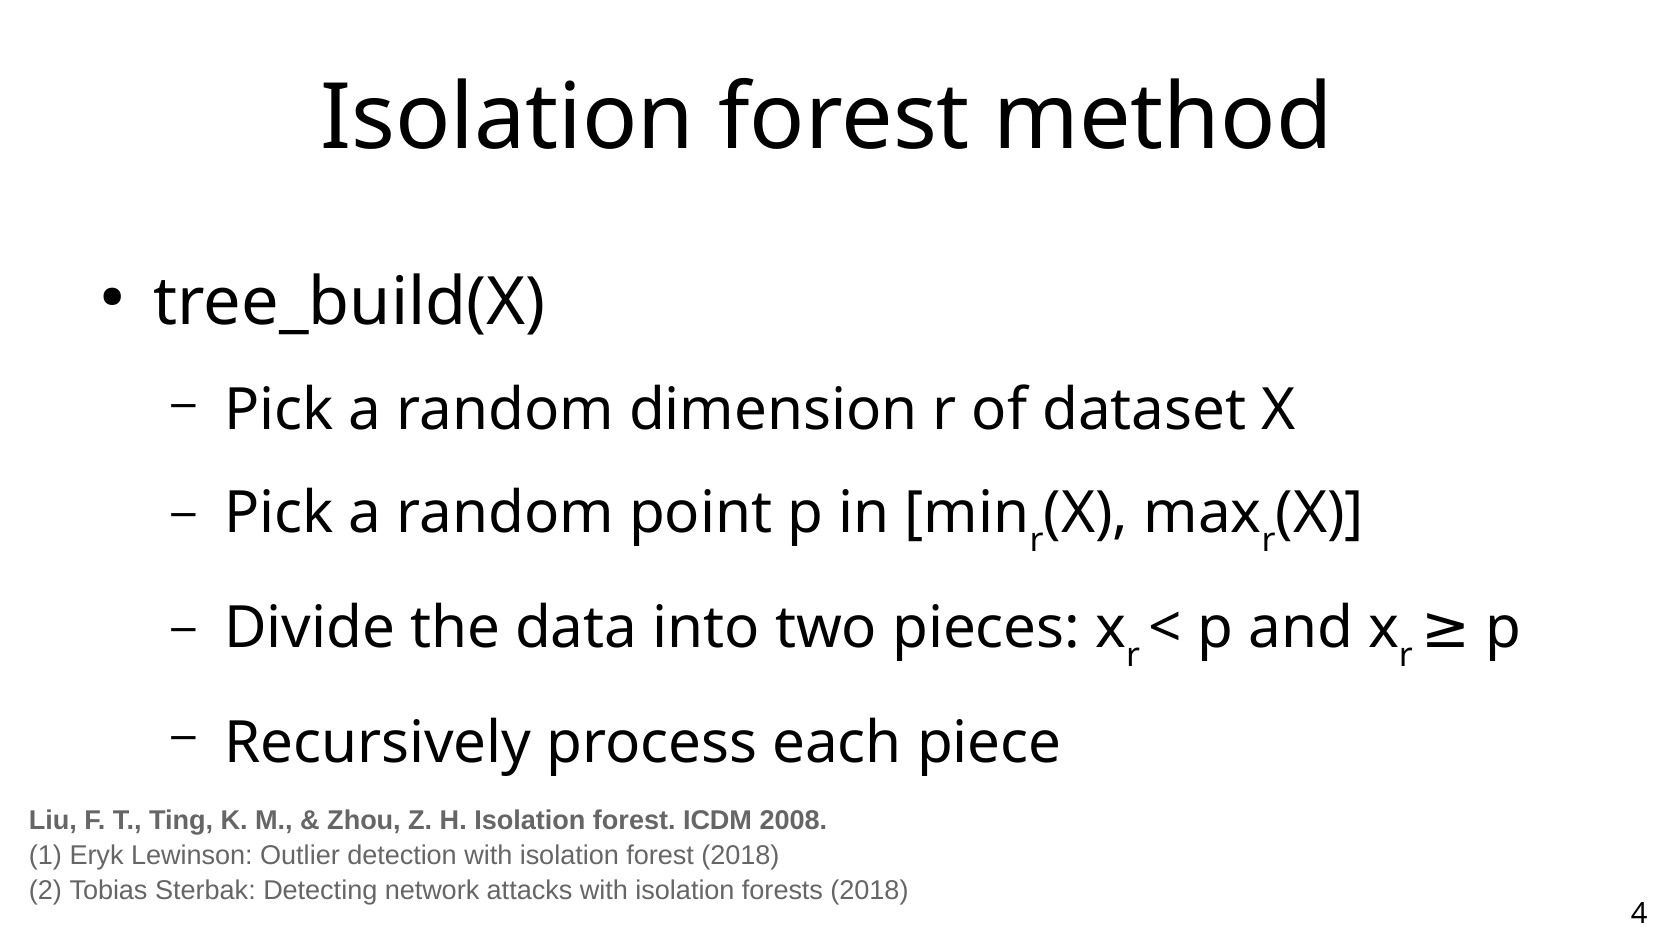

# Isolation forest method
tree_build(X)
Pick a random dimension r of dataset X
Pick a random point p in [minr(X), maxr(X)]
Divide the data into two pieces: xr < p and xr ≥ p
Recursively process each piece
Liu, F. T., Ting, K. M., & Zhou, Z. H. Isolation forest. ICDM 2008.
(1) Eryk Lewinson: Outlier detection with isolation forest (2018)
(2) Tobias Sterbak: Detecting network attacks with isolation forests (2018)
4